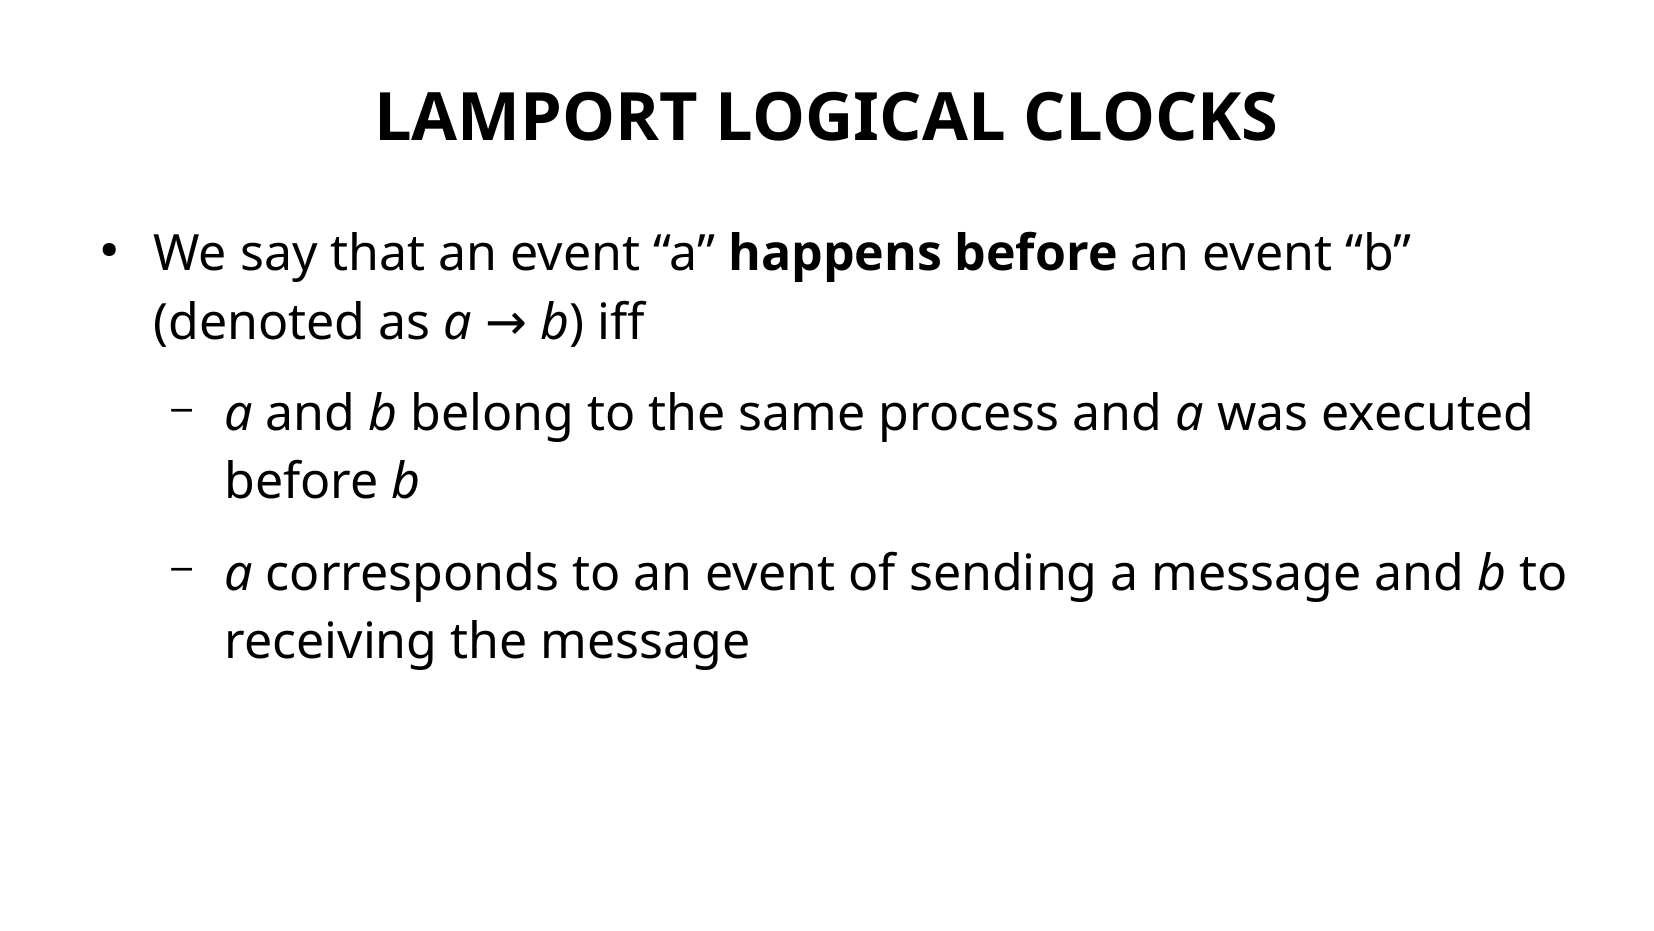

# LAMPORT LOGICAL CLOCKS
We say that an event “a” happens before an event “b” (denoted as a → b) iff
a and b belong to the same process and a was executed before b
a corresponds to an event of sending a message and b to receiving the message